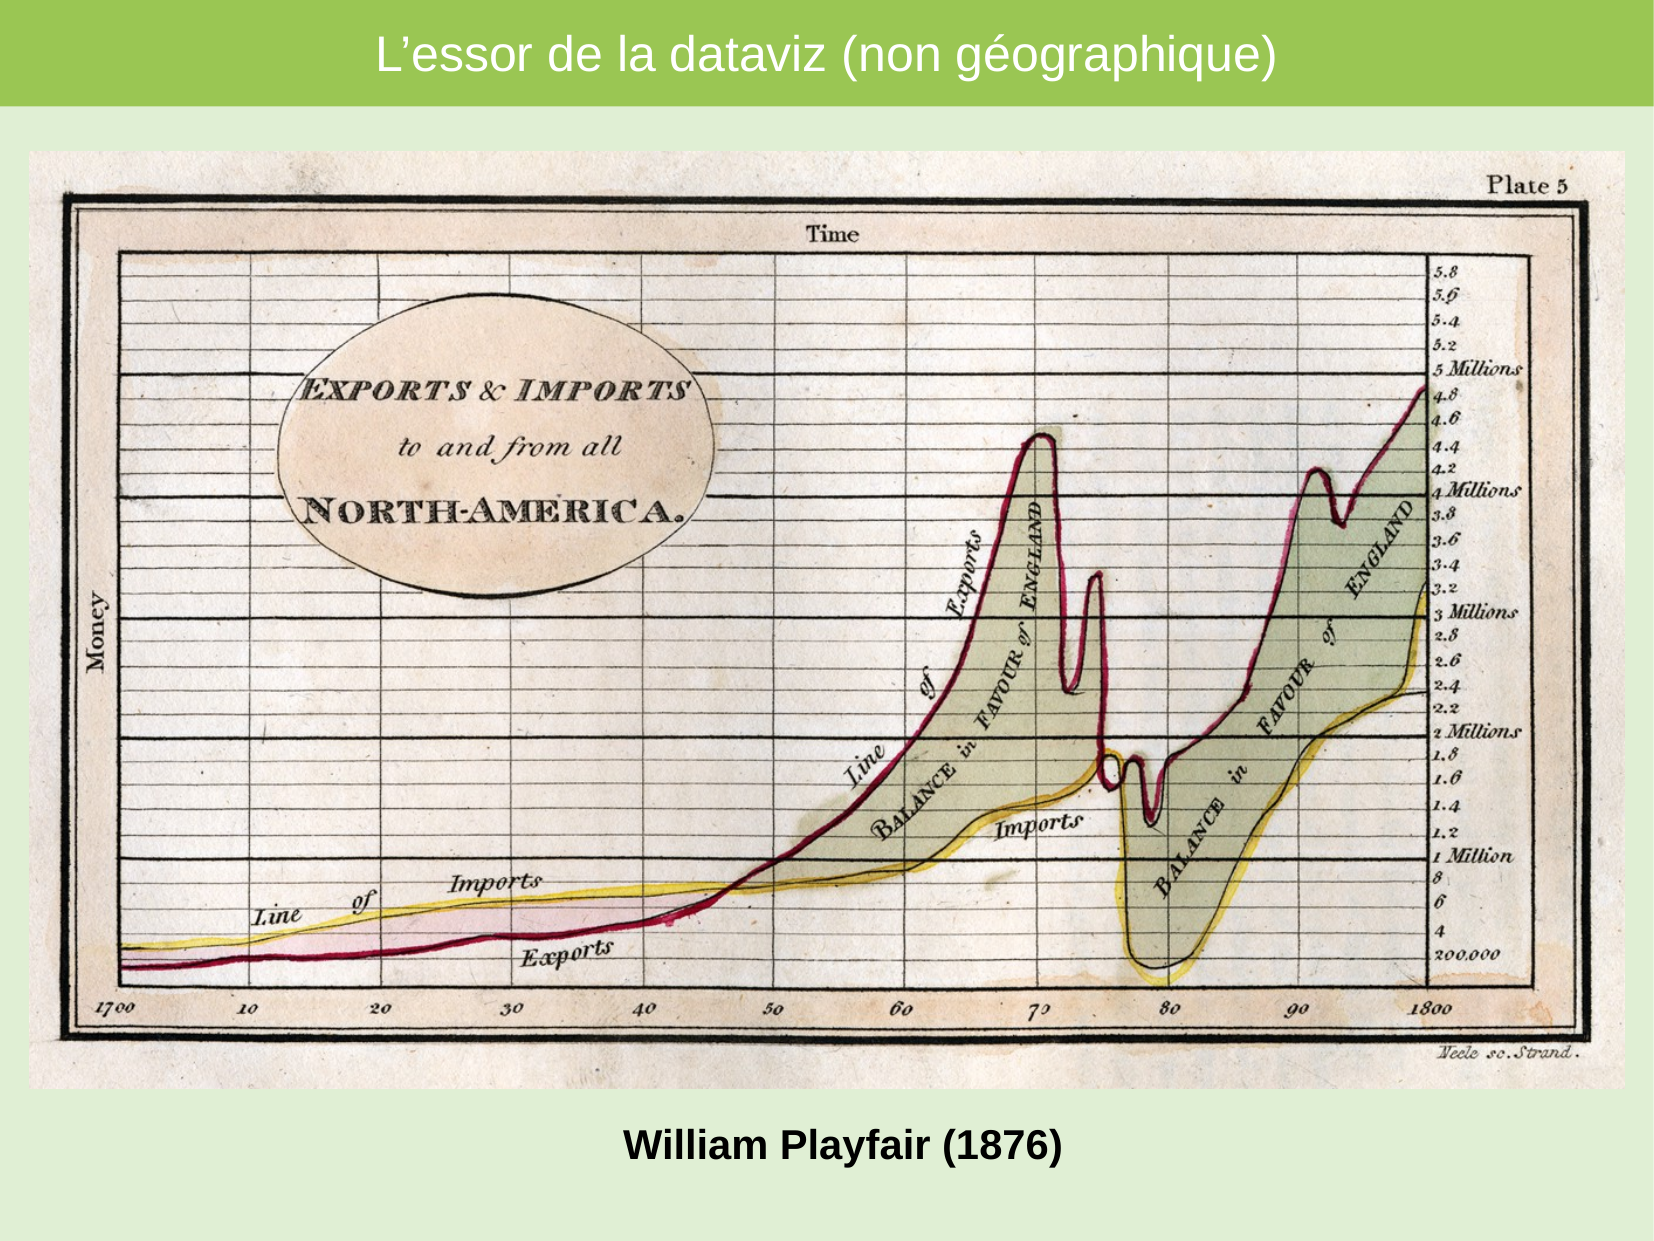

# L’essor de la dataviz (non géographique)
William Playfair (1876)